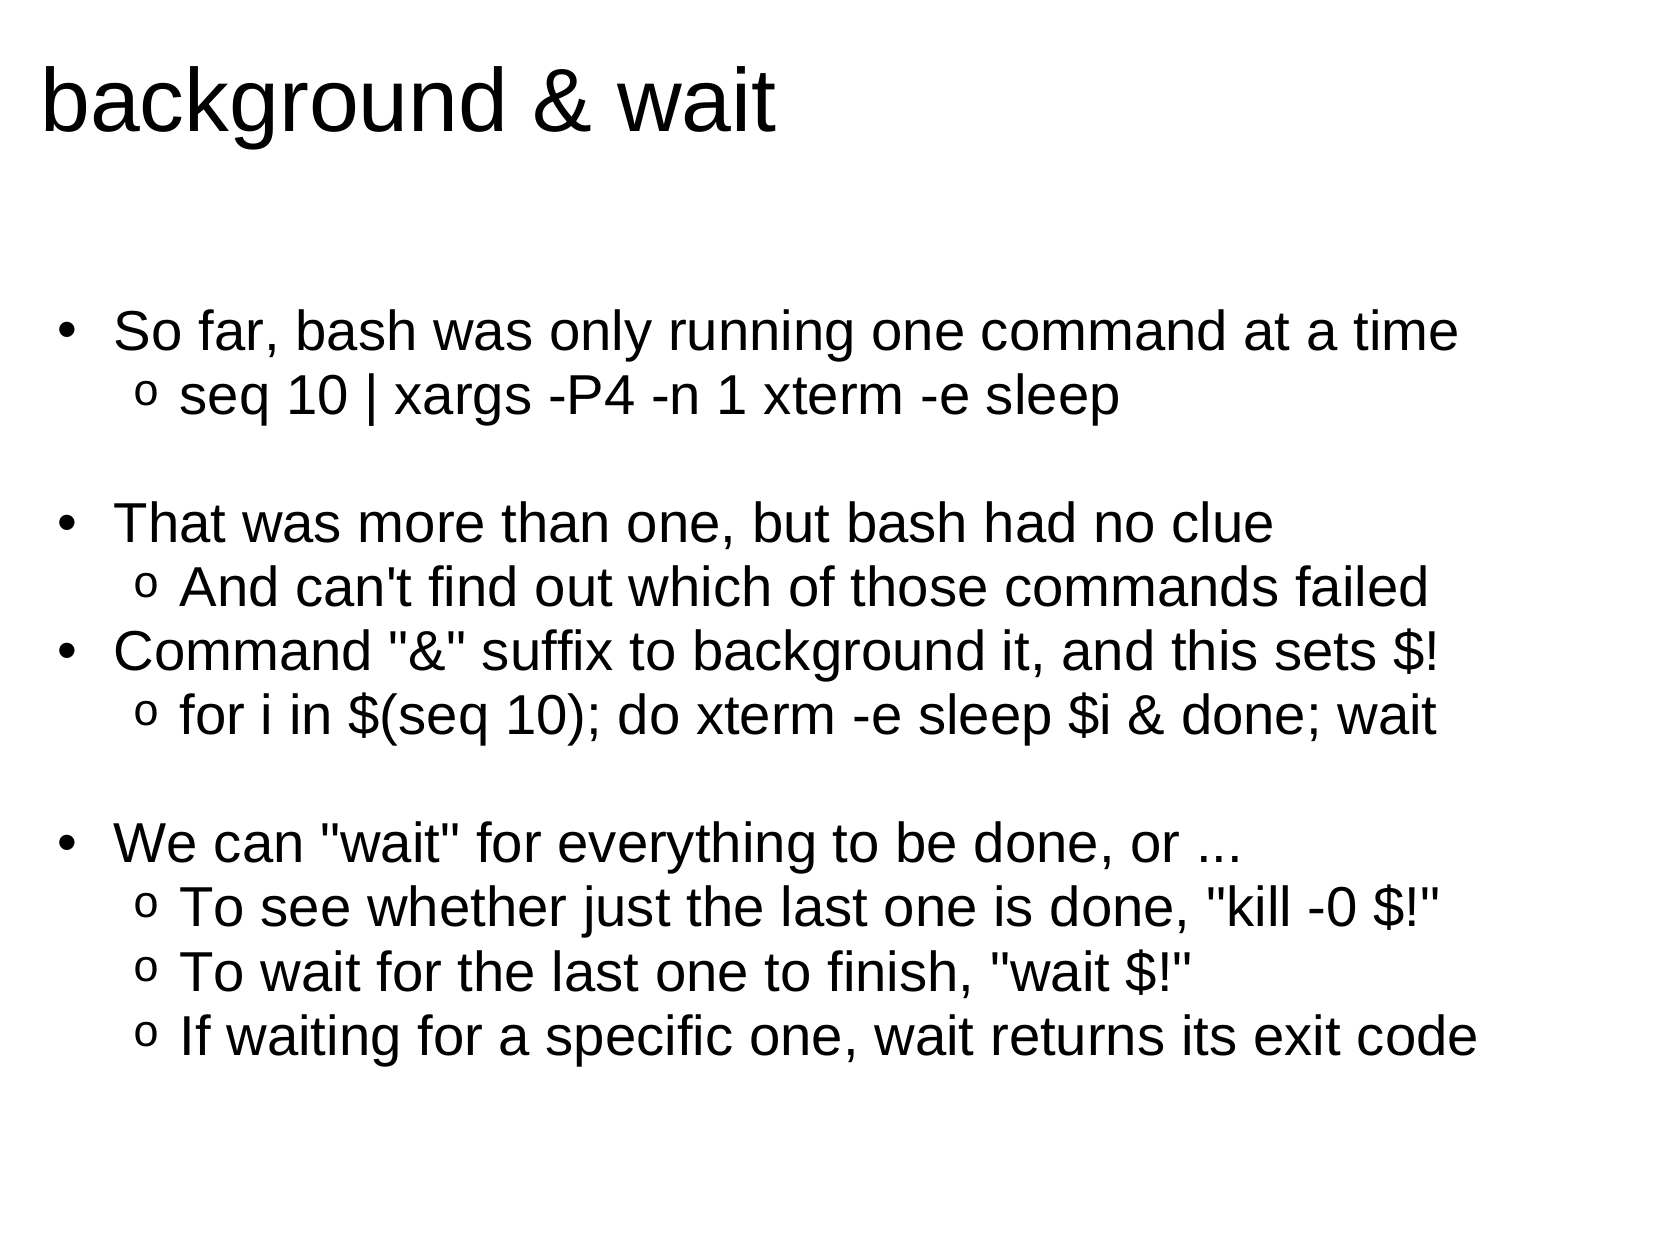

# background & wait
So far, bash was only running one command at a time
seq 10 | xargs -P4 -n 1 xterm -e sleep
That was more than one, but bash had no clue
And can't find out which of those commands failed
Command "&" suffix to background it, and this sets $!
for i in $(seq 10); do xterm -e sleep $i & done; wait
We can "wait" for everything to be done, or ...
To see whether just the last one is done, "kill -0 $!"
To wait for the last one to finish, "wait $!"
If waiting for a specific one, wait returns its exit code